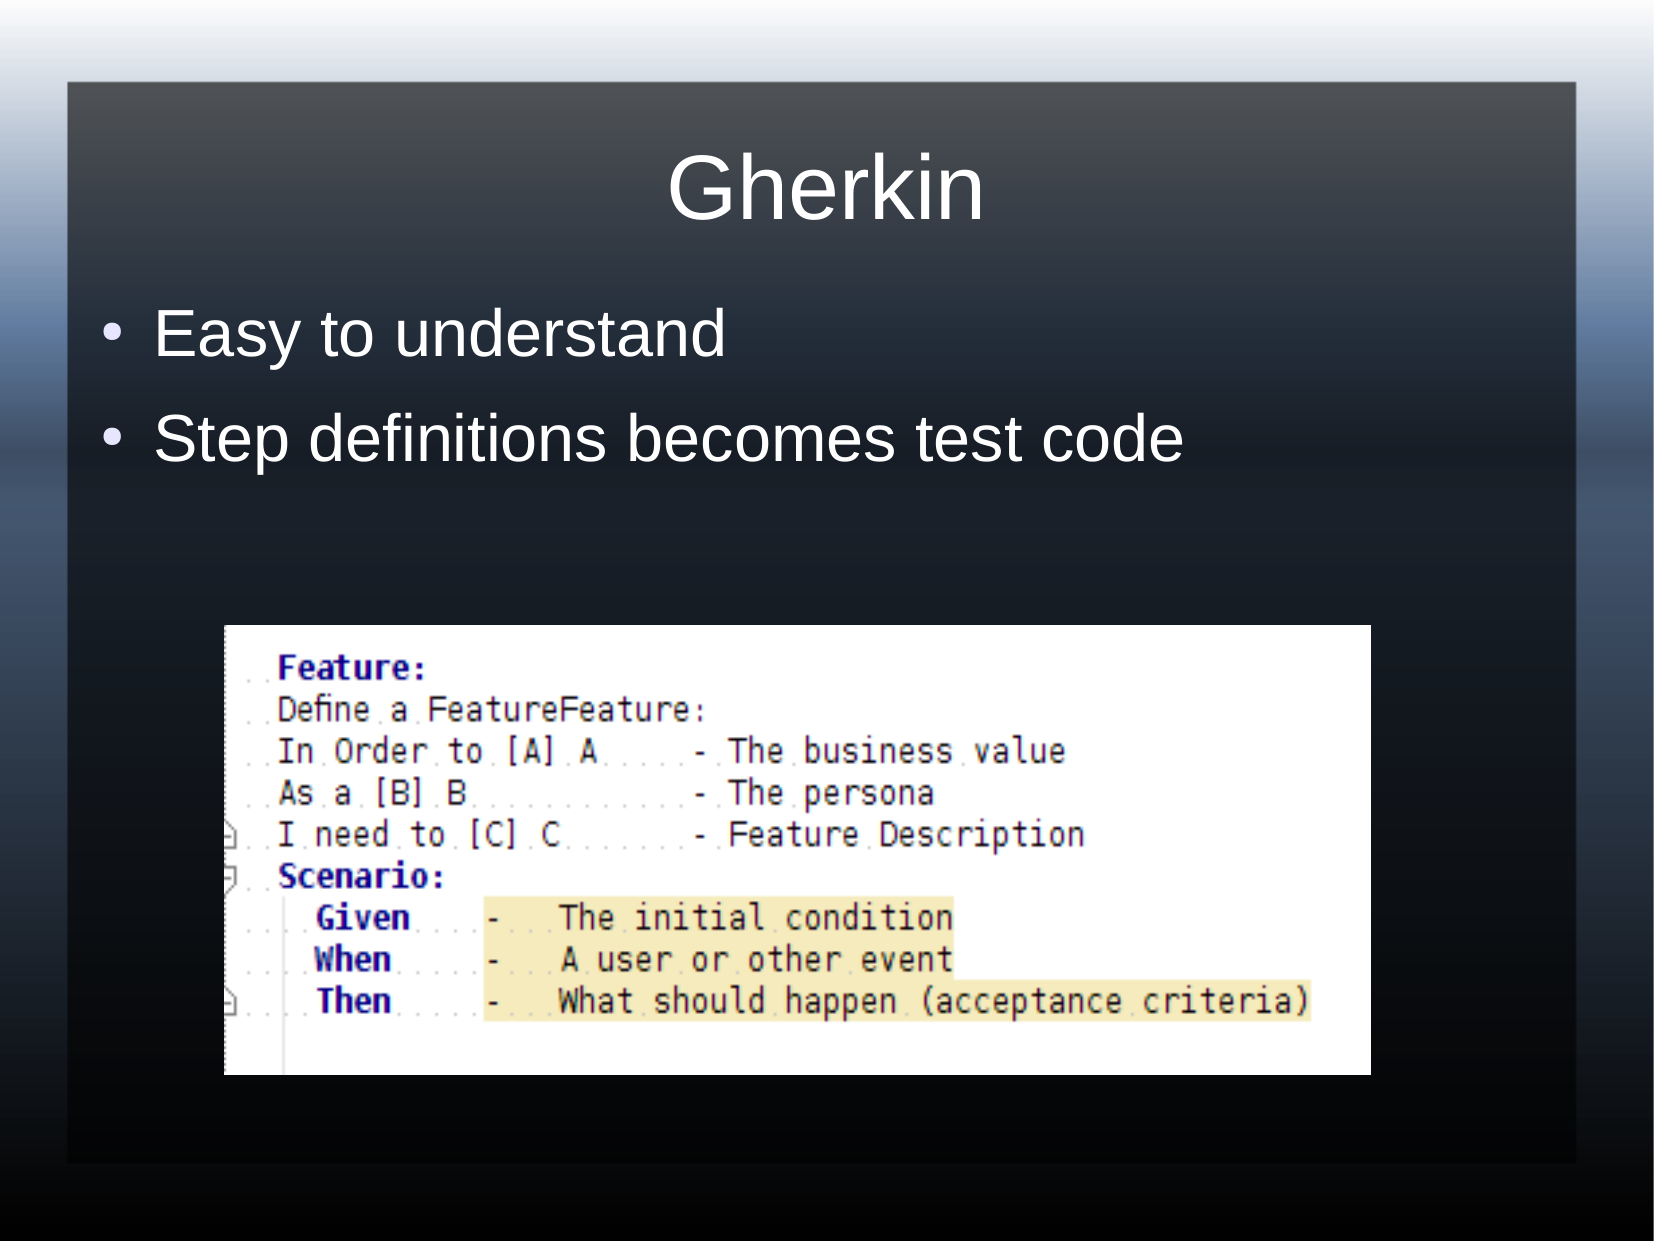

# Gherkin
Easy to understand
Step definitions becomes test code